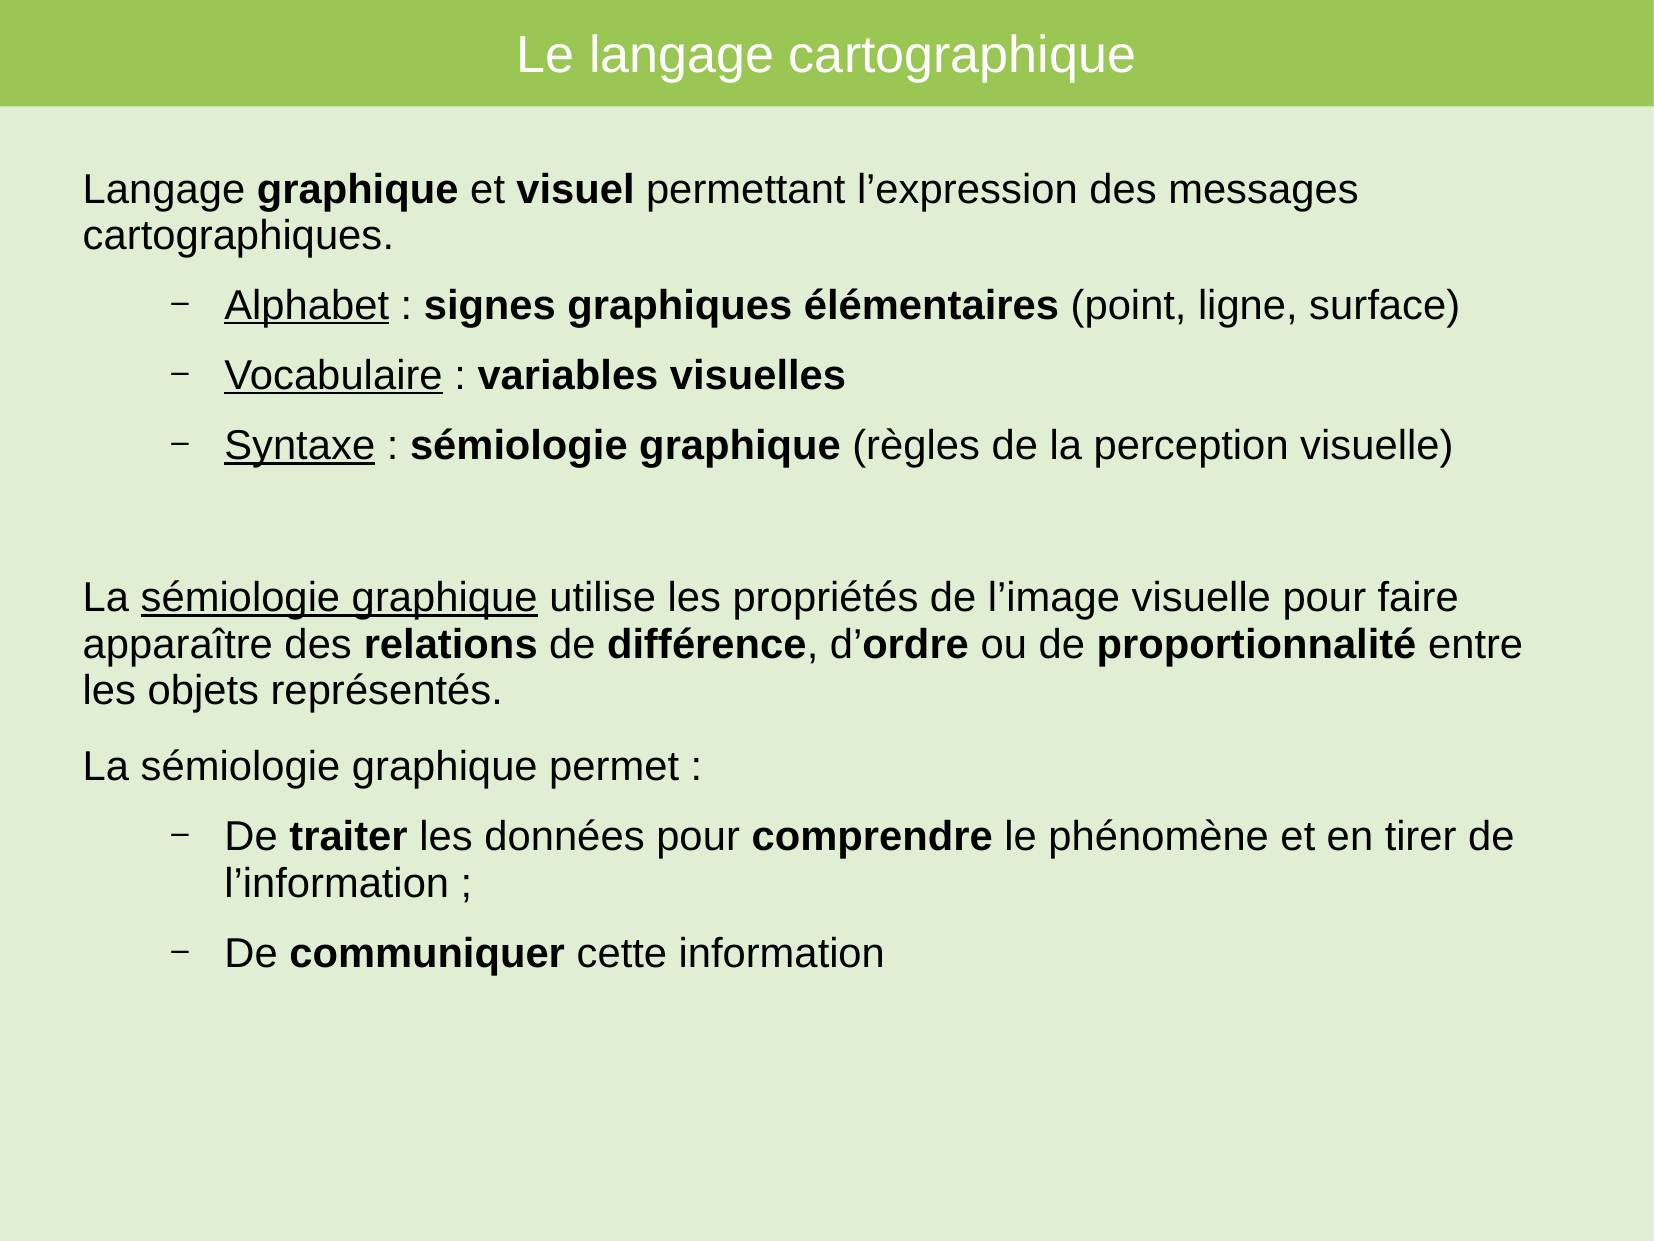

# Le langage cartographique
Langage graphique et visuel permettant l’expression des messages cartographiques.
Alphabet : signes graphiques élémentaires (point, ligne, surface)
Vocabulaire : variables visuelles
Syntaxe : sémiologie graphique (règles de la perception visuelle)
La sémiologie graphique utilise les propriétés de l’image visuelle pour faire apparaître des relations de différence, d’ordre ou de proportionnalité entre les objets représentés.
La sémiologie graphique permet :
De traiter les données pour comprendre le phénomène et en tirer de l’information ;
De communiquer cette information